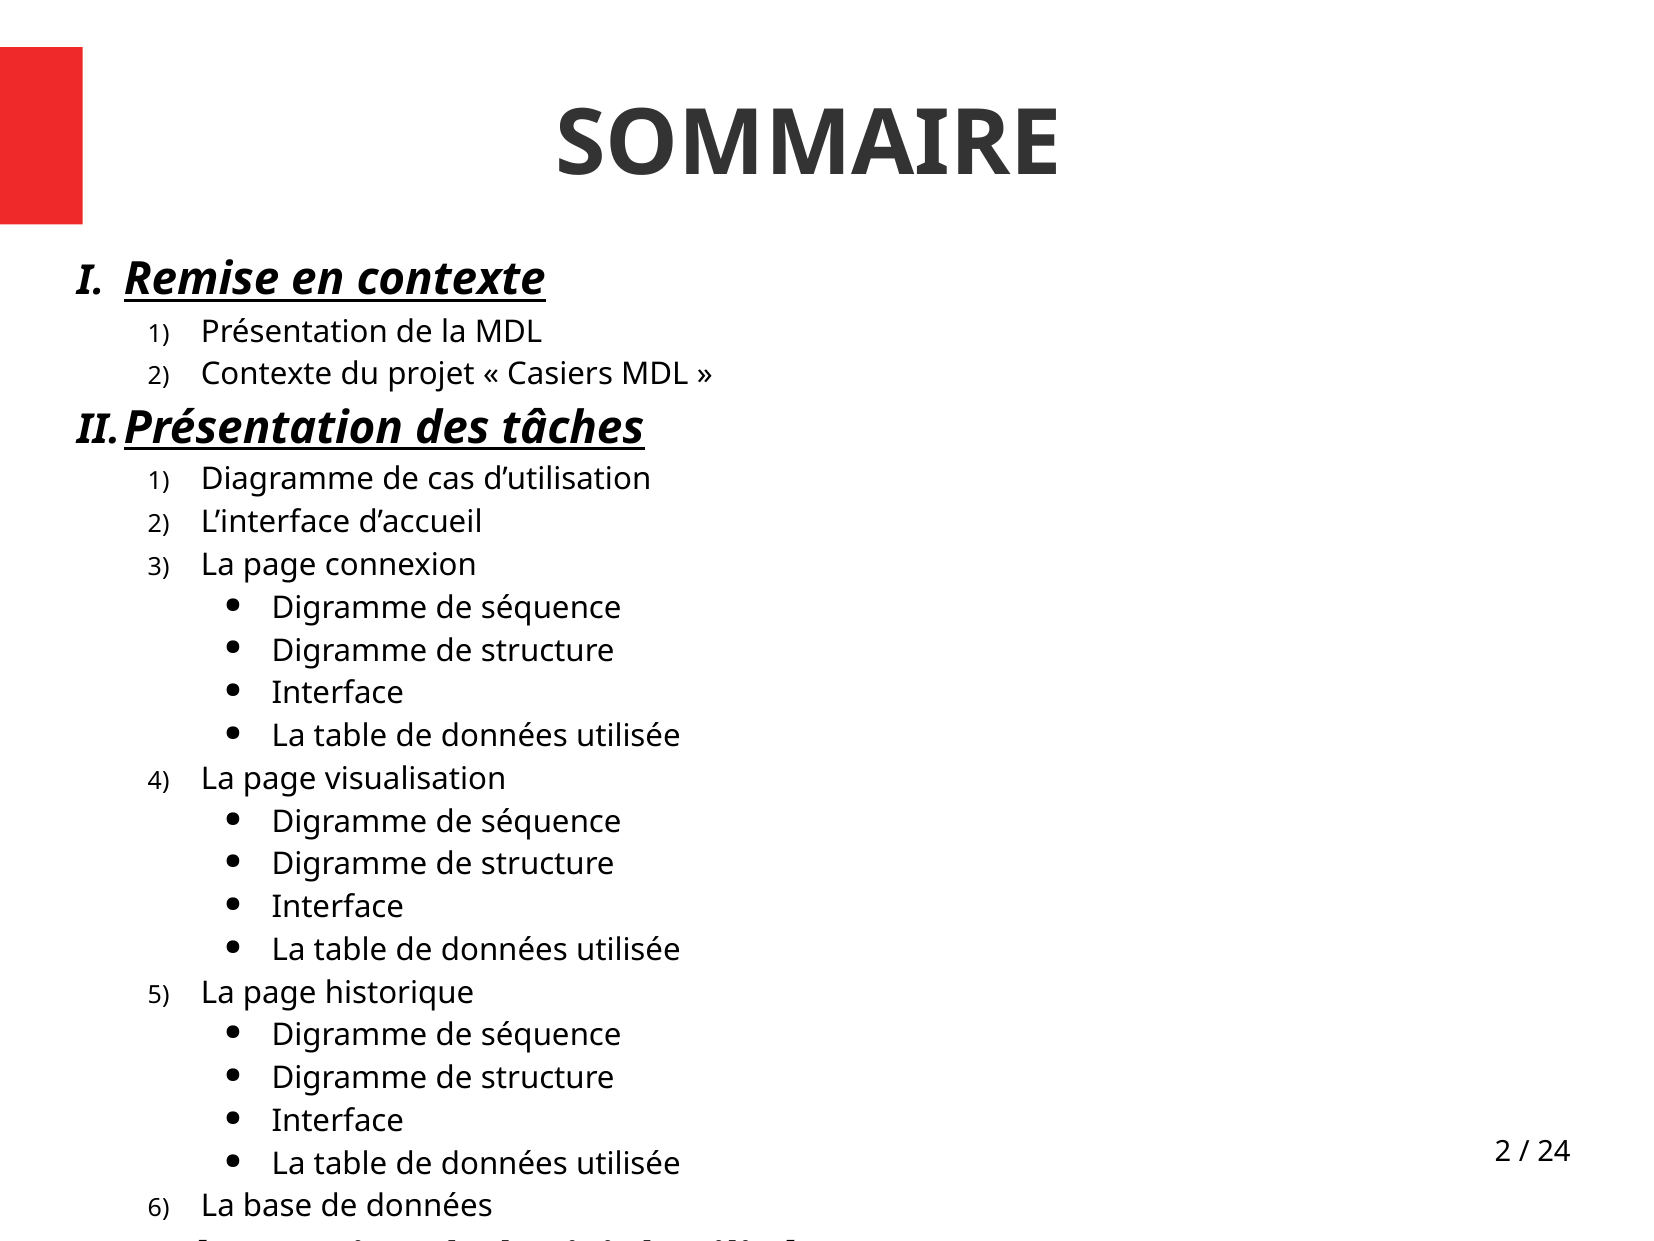

# SOMMAIRE
Remise en contexte
Présentation de la MDL
Contexte du projet « Casiers MDL »
Présentation des tâches
Diagramme de cas d’utilisation
L’interface d’accueil
La page connexion
Digramme de séquence
Digramme de structure
Interface
La table de données utilisée
La page visualisation
Digramme de séquence
Digramme de structure
Interface
La table de données utilisée
La page historique
Digramme de séquence
Digramme de structure
Interface
La table de données utilisée
La base de données
Présentation du logiciel utilisé
Présentation de Netbeans
2